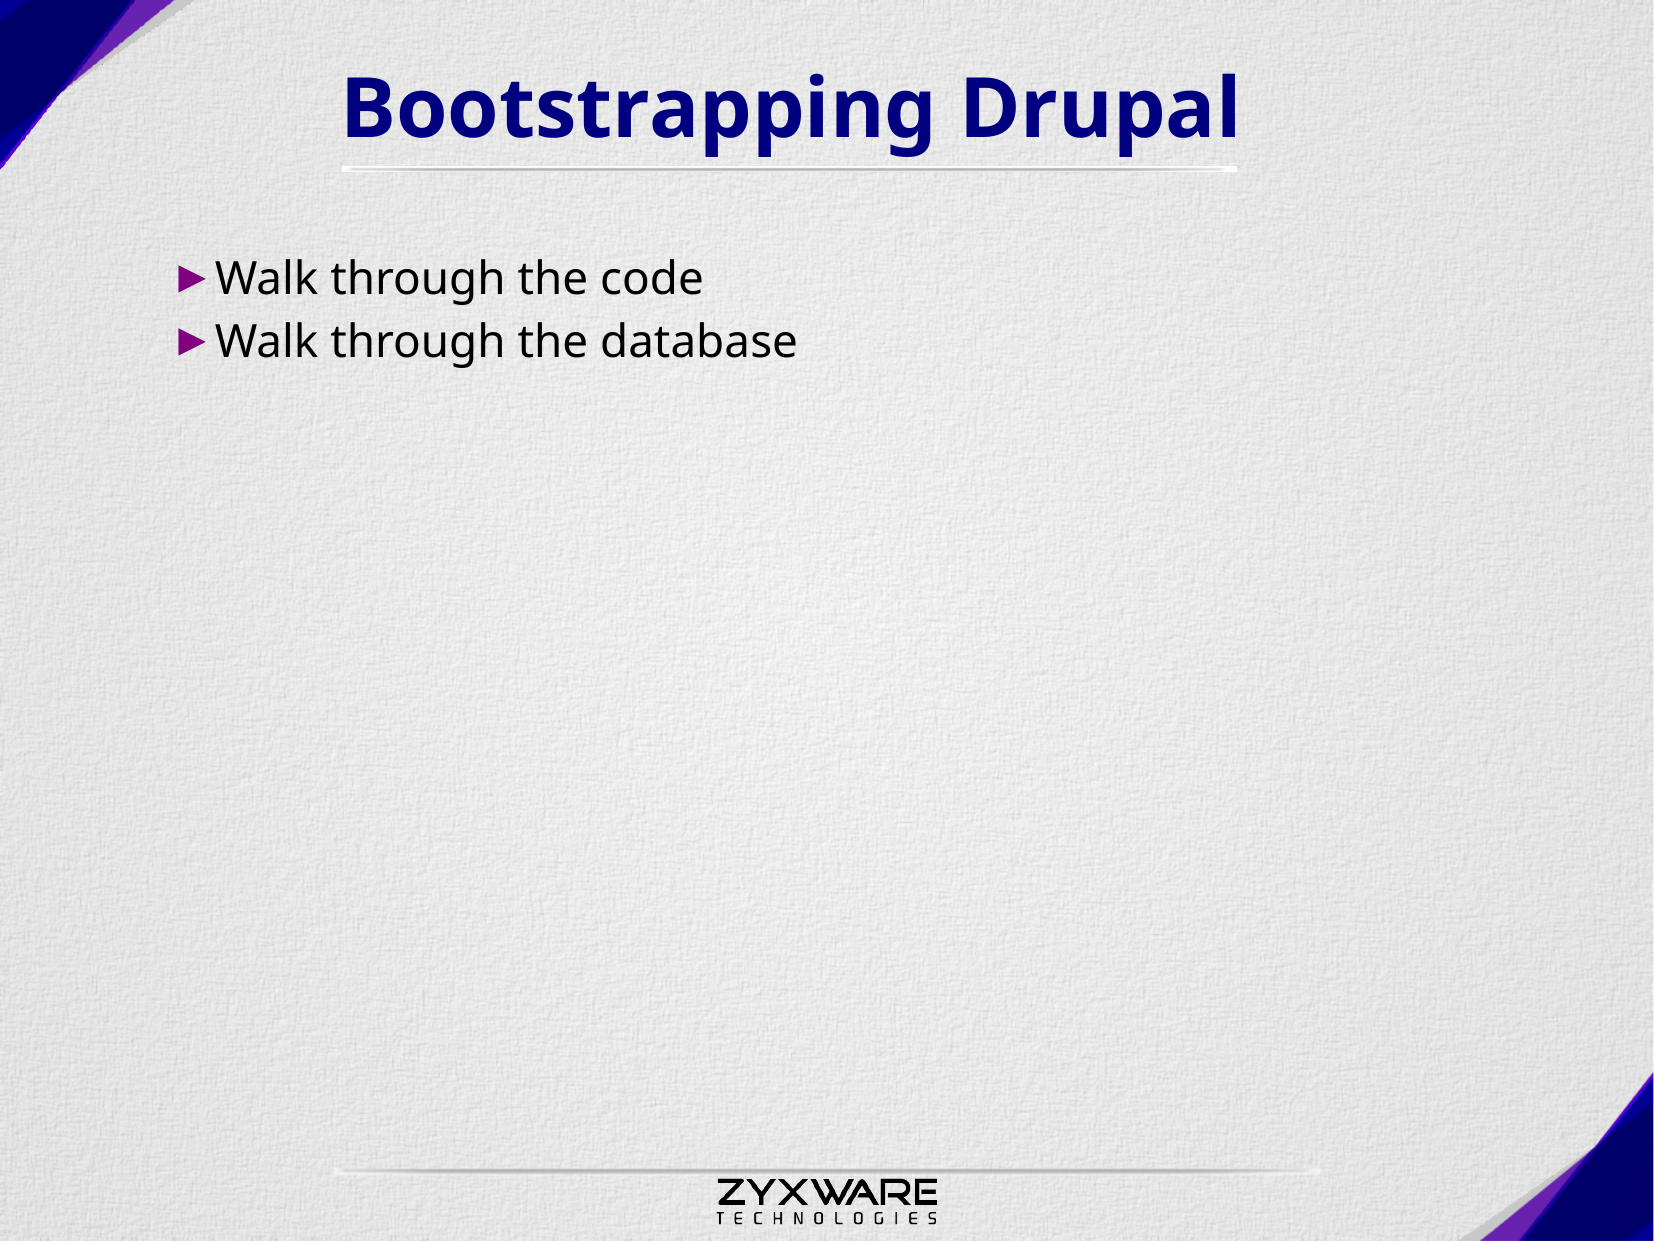

# Bootstrapping Drupal
Walk through the code
Walk through the database